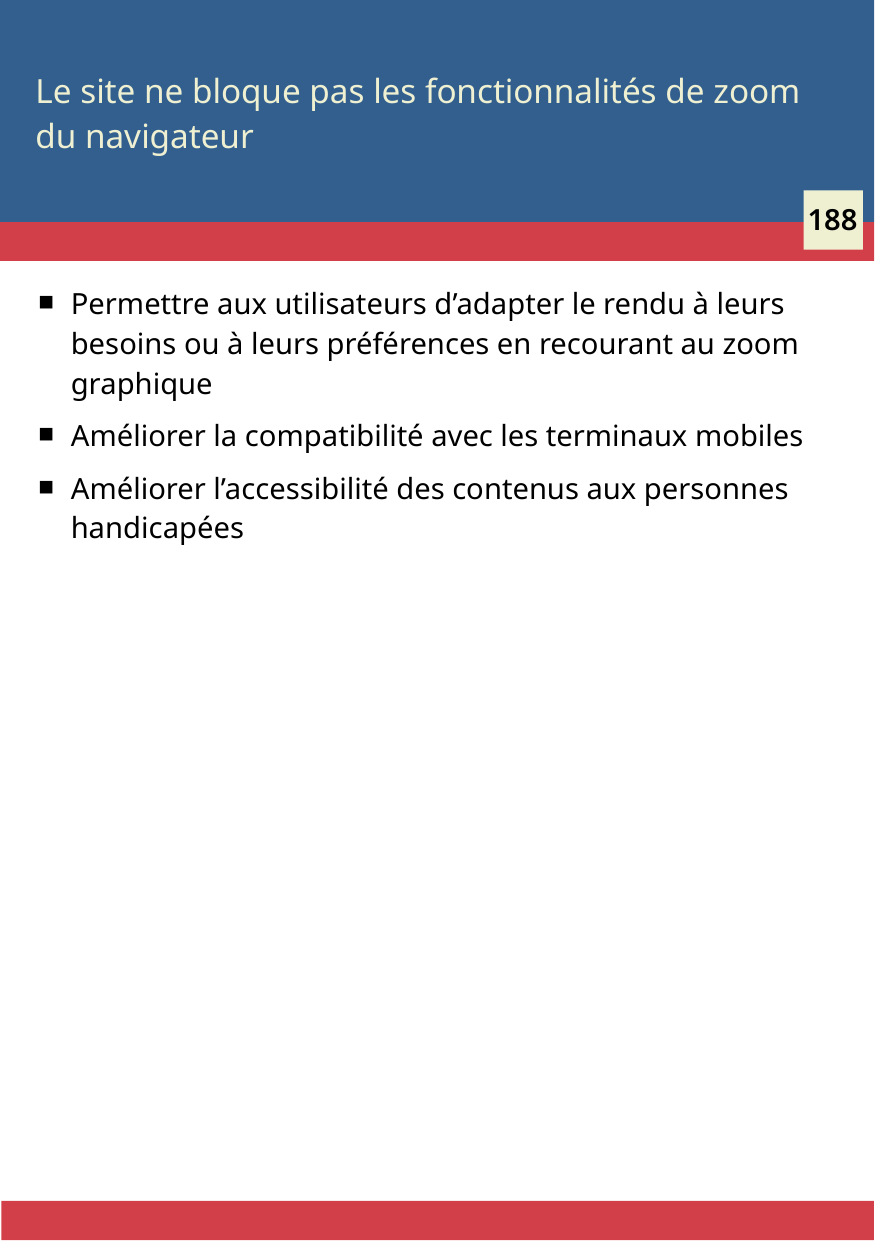

# Le site ne bloque pas les fonctionnalités de zoom du navigateur
188
Permettre aux utilisateurs d’adapter le rendu à leurs besoins ou à leurs préférences en recourant au zoom graphique
Améliorer la compatibilité avec les terminaux mobiles
Améliorer l’accessibilité des contenus aux personnes handicapées